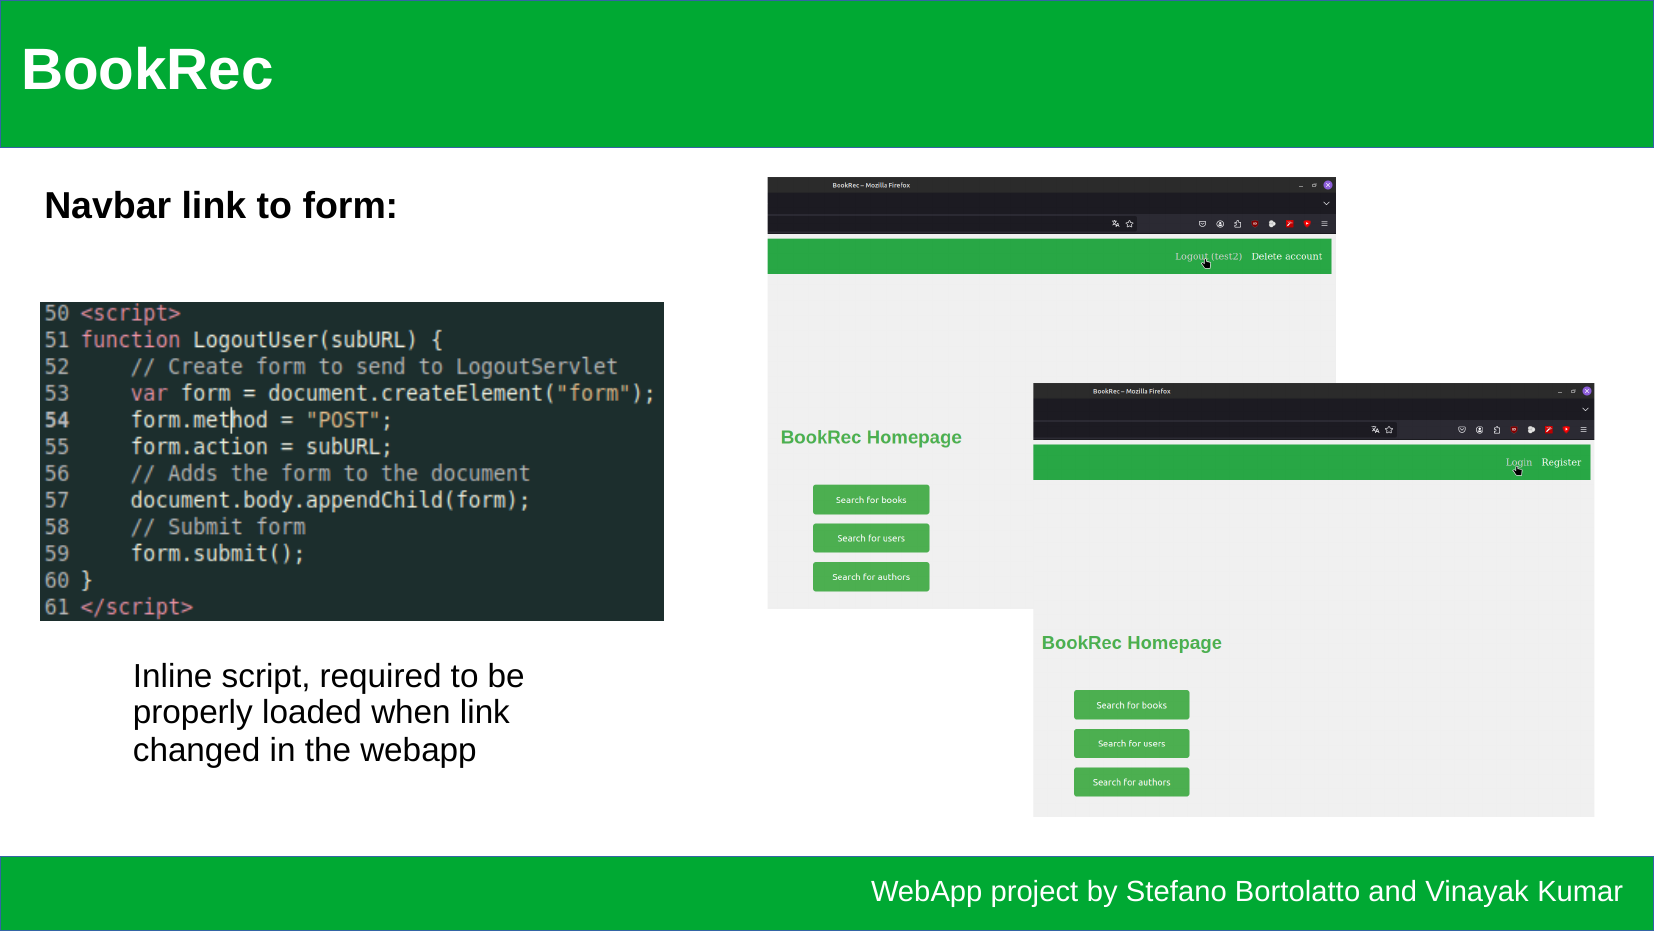

BookRec
Navbar link to form:
Inline script, required to be properly loaded when link changed in the webapp
WebApp project by Stefano Bortolatto and Vinayak Kumar